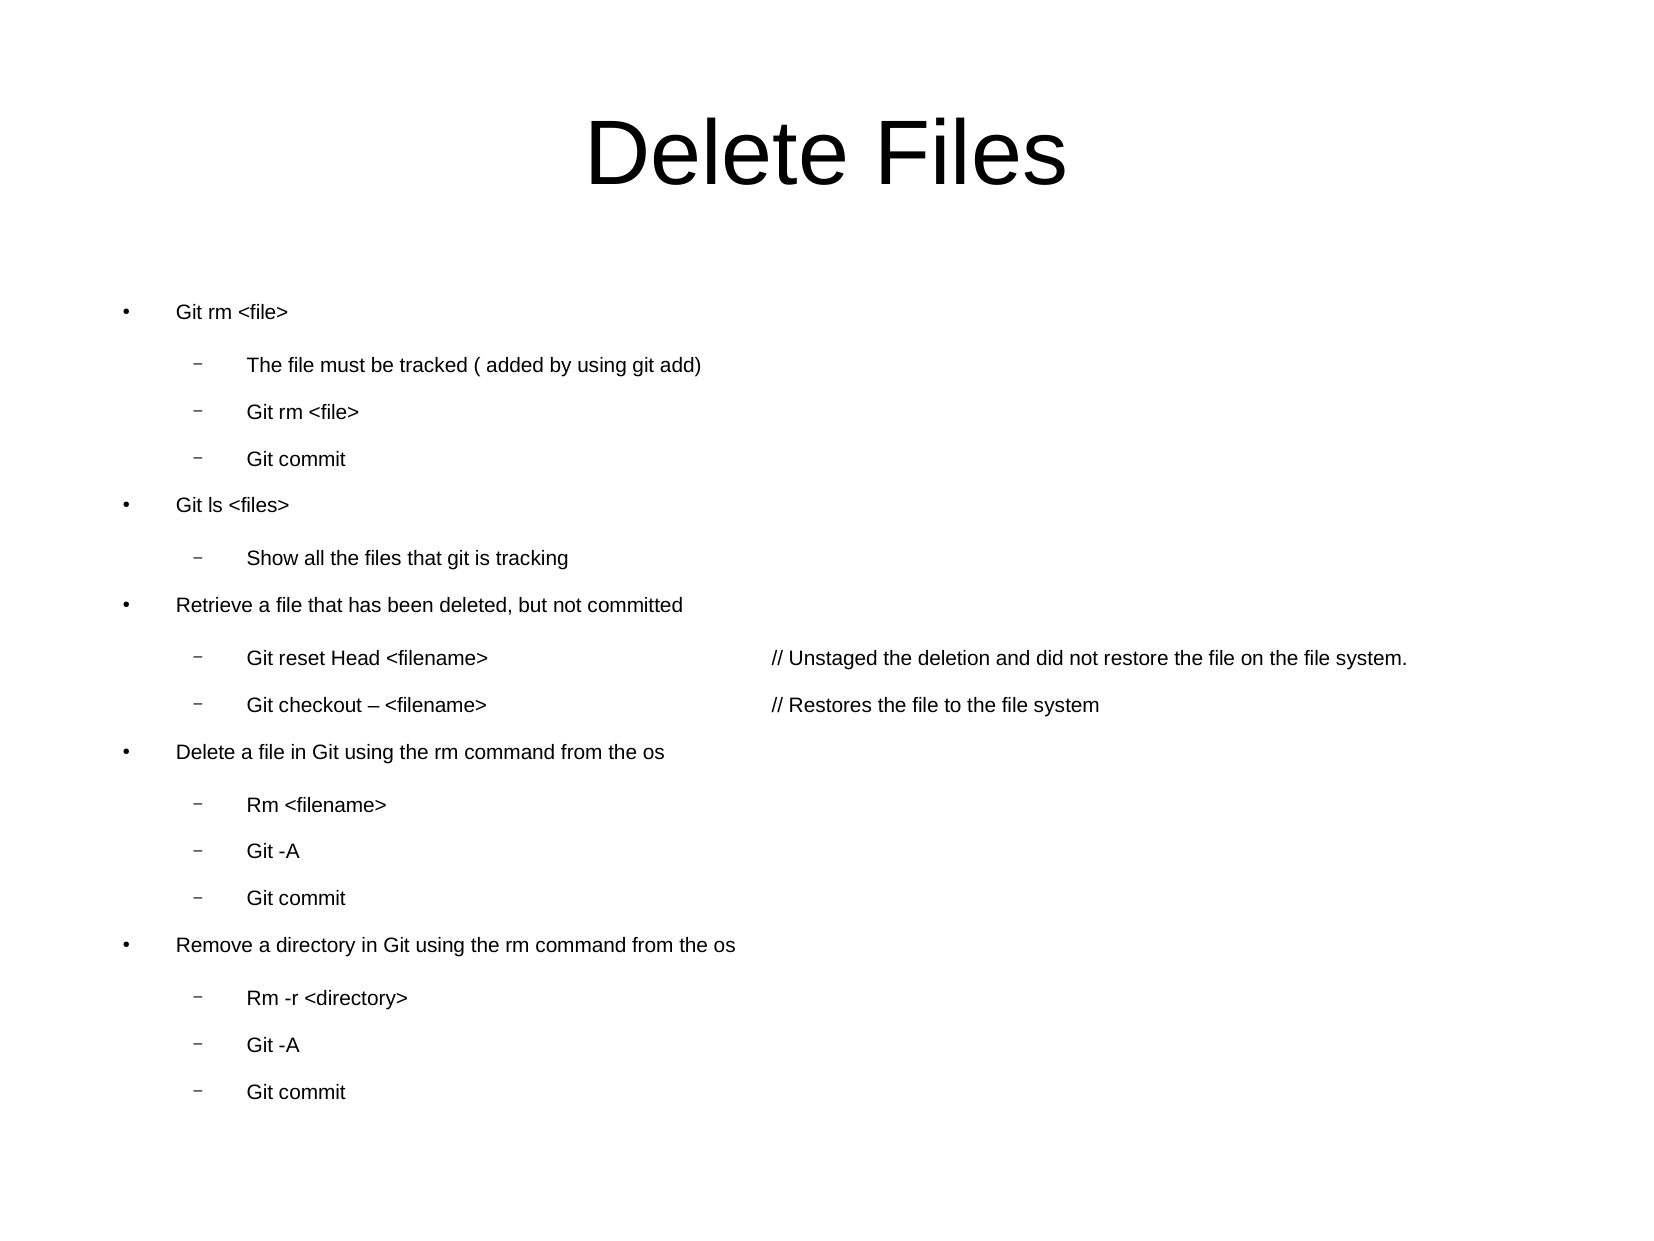

# Delete Files
Git rm <file>
The file must be tracked ( added by using git add)
Git rm <file>
Git commit
Git ls <files>
Show all the files that git is tracking
Retrieve a file that has been deleted, but not committed
Git reset Head <filename>				// Unstaged the deletion and did not restore the file on the file system.
Git checkout – <filename>				// Restores the file to the file system
Delete a file in Git using the rm command from the os
Rm <filename>
Git -A
Git commit
Remove a directory in Git using the rm command from the os
Rm -r <directory>
Git -A
Git commit